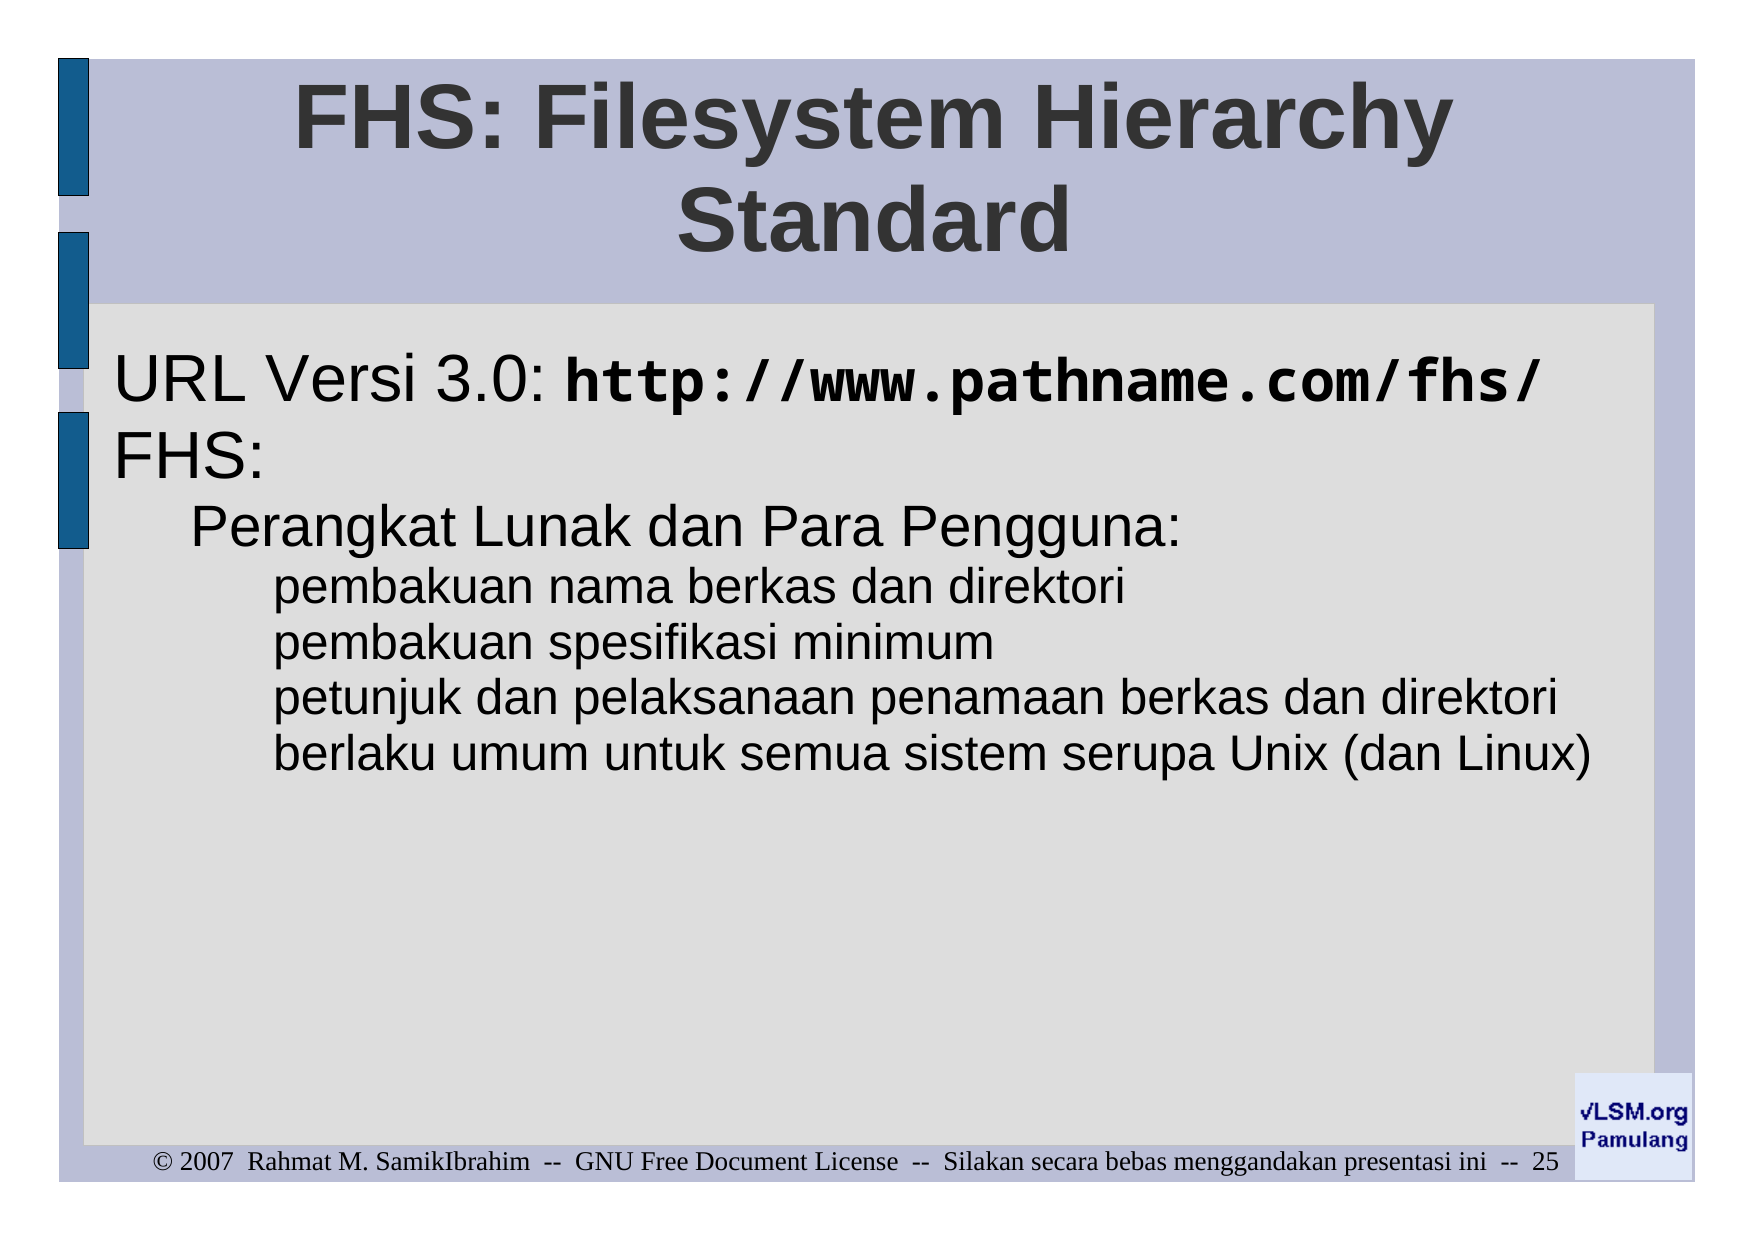

# FHS: Filesystem Hierarchy Standard
URL Versi 3.0: http://www.pathname.com/fhs/
FHS:
Perangkat Lunak dan Para Pengguna:
pembakuan nama berkas dan direktori
pembakuan spesifikasi minimum
petunjuk dan pelaksanaan penamaan berkas dan direktori
berlaku umum untuk semua sistem serupa Unix (dan Linux)